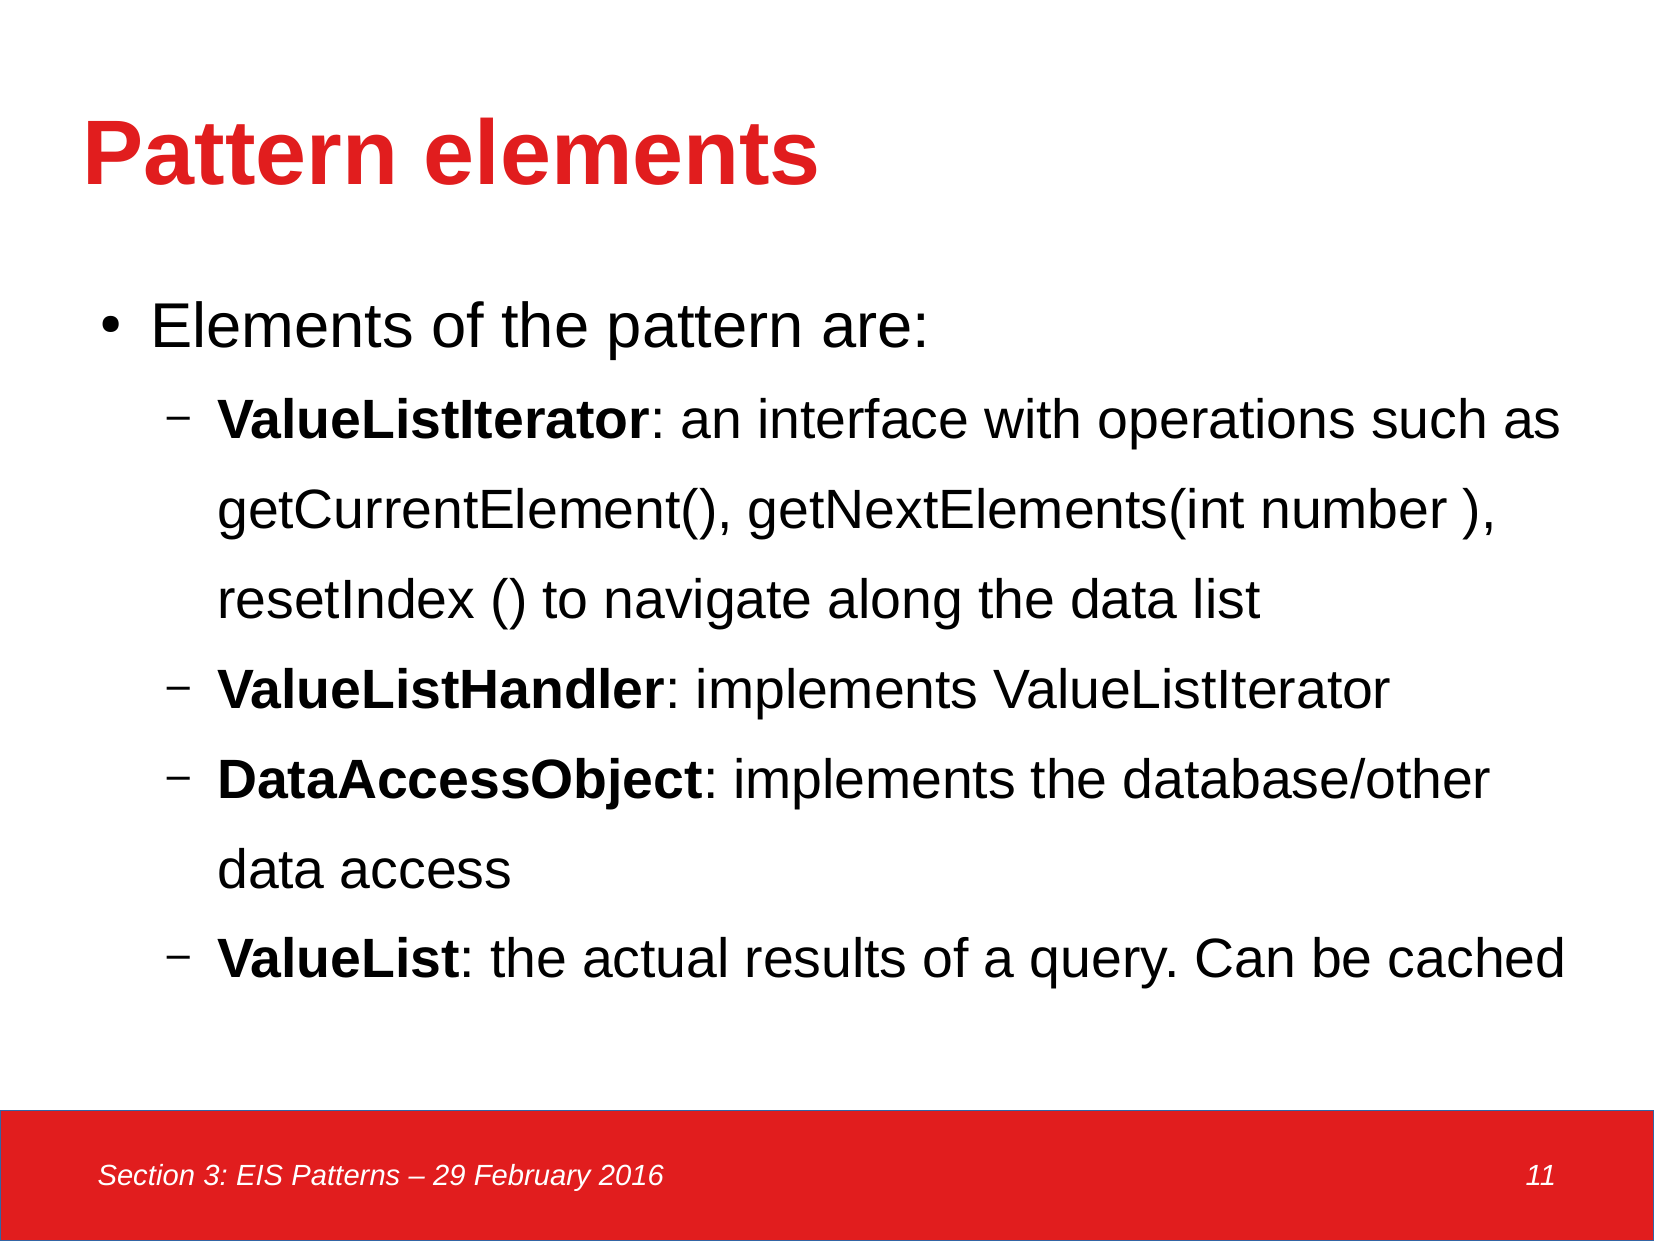

# Pattern elements
Elements of the pattern are:
ValueListIterator: an interface with operations such as getCurrentElement(), getNextElements(int number ), resetIndex () to navigate along the data list
ValueListHandler: implements ValueListIterator
DataAccessObject: implements the database/other data access
ValueList: the actual results of a query. Can be cached